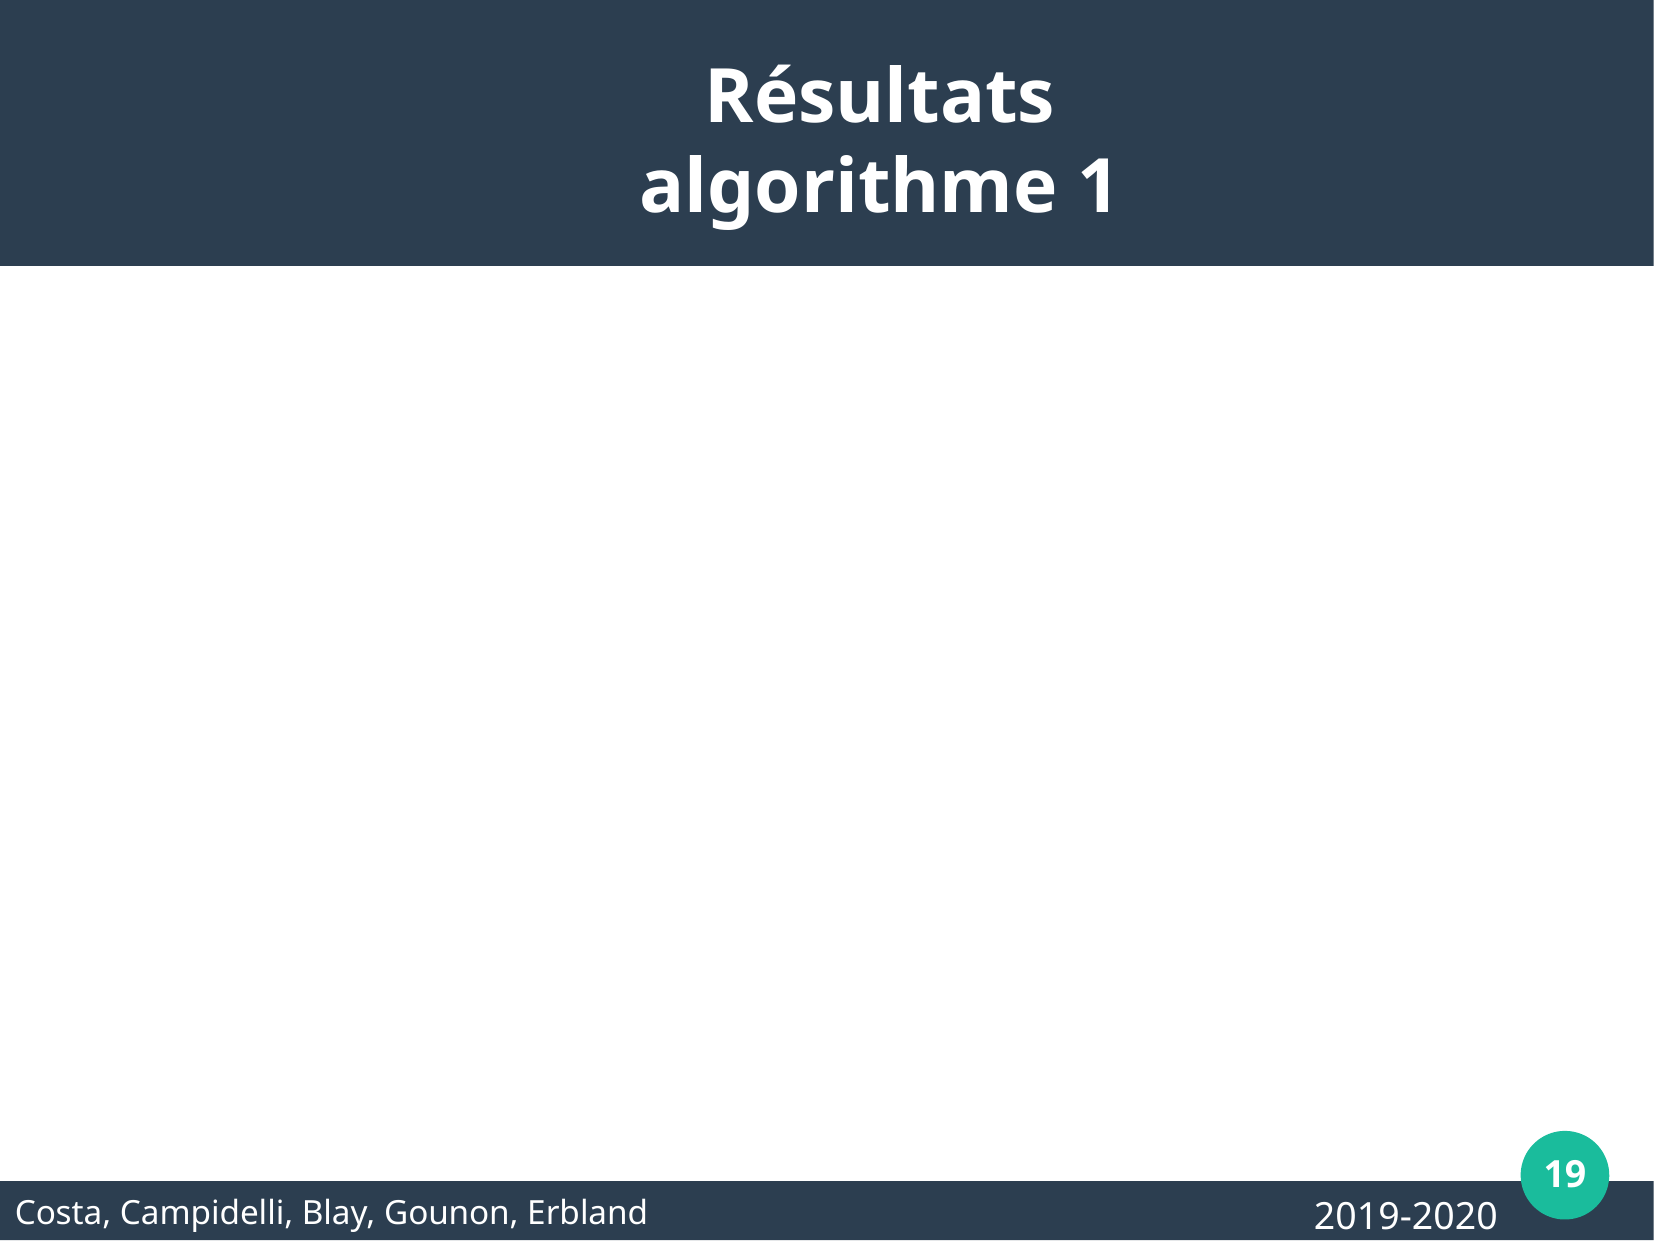

# Résultats algorithme 1
Costa, Campidelli, Blay, Gounon, Erbland
2019-2020